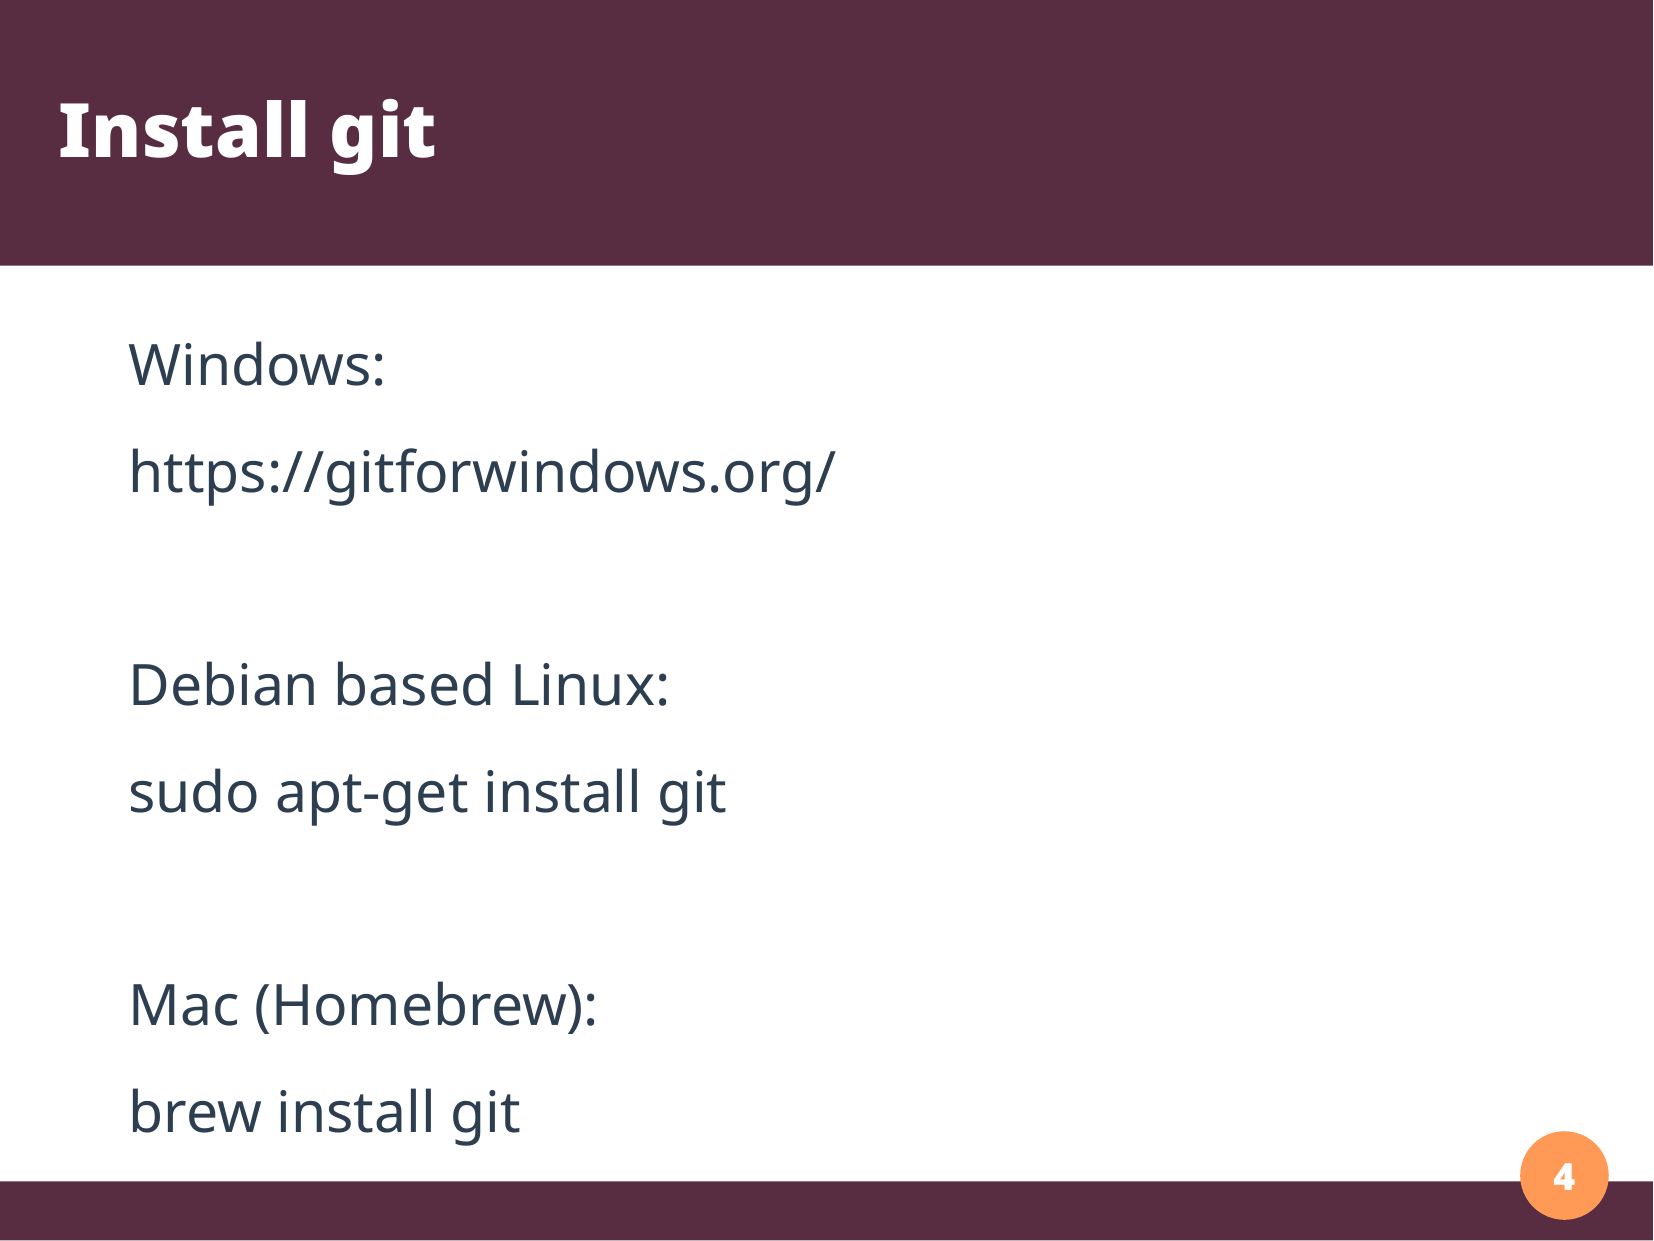

# Install git
Windows:
https://gitforwindows.org/
Debian based Linux:
sudo apt-get install git
Mac (Homebrew):
brew install git
4